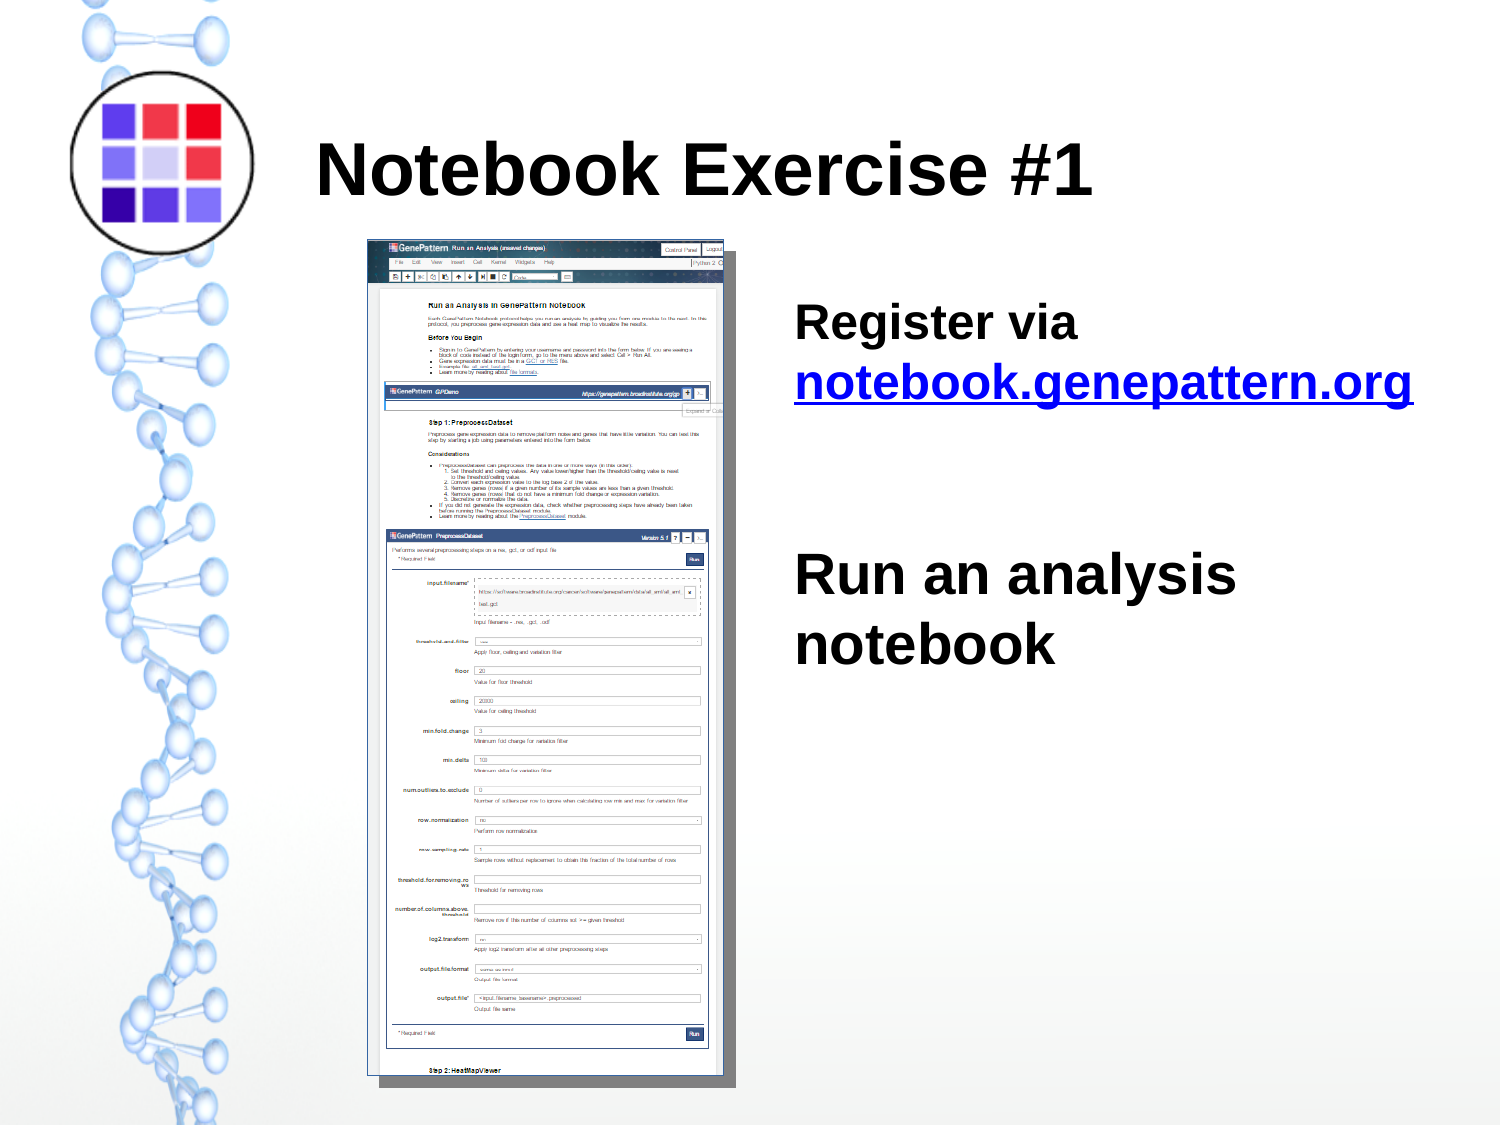

Notebook Exercise #1
Register via notebook.genepattern.org
Run an analysis notebook